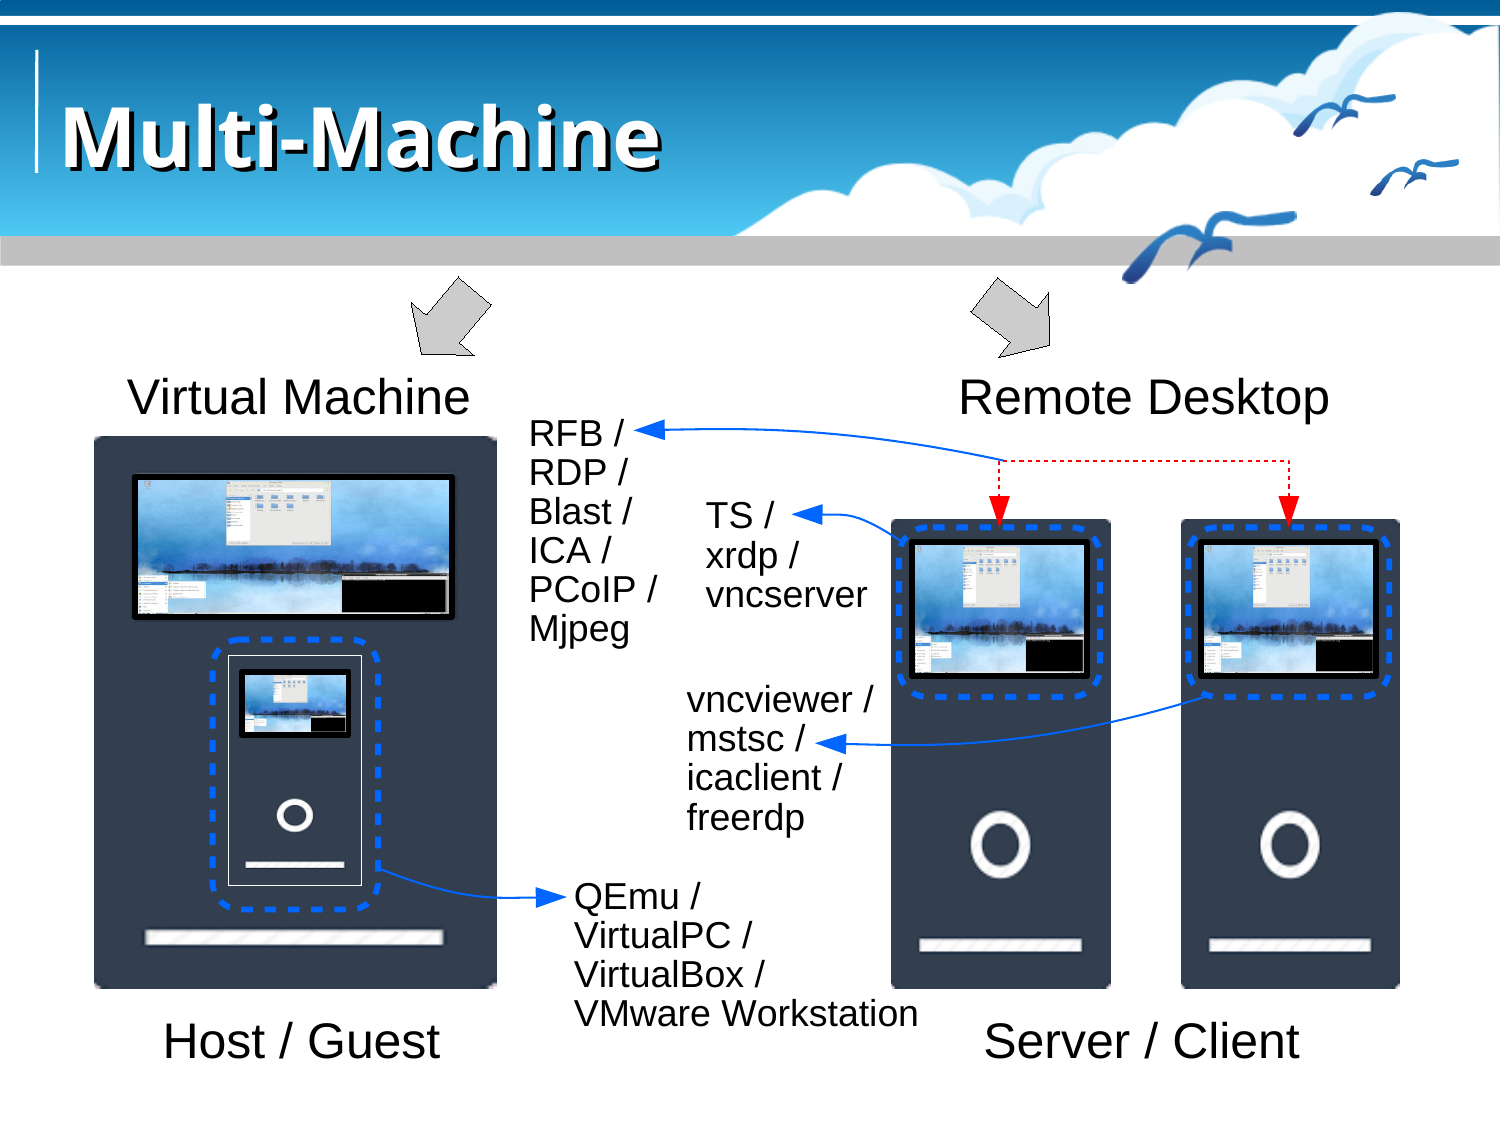

# Multi-Machine
Virtual Machine
Remote Desktop
RFB /
RDP /
Blast /
ICA /
PCoIP /
Mjpeg
TS /
xrdp /
vncserver
vncviewer /
mstsc /
icaclient /
freerdp
QEmu /
VirtualPC /
VirtualBox /
VMware Workstation
Host / Guest
Server / Client